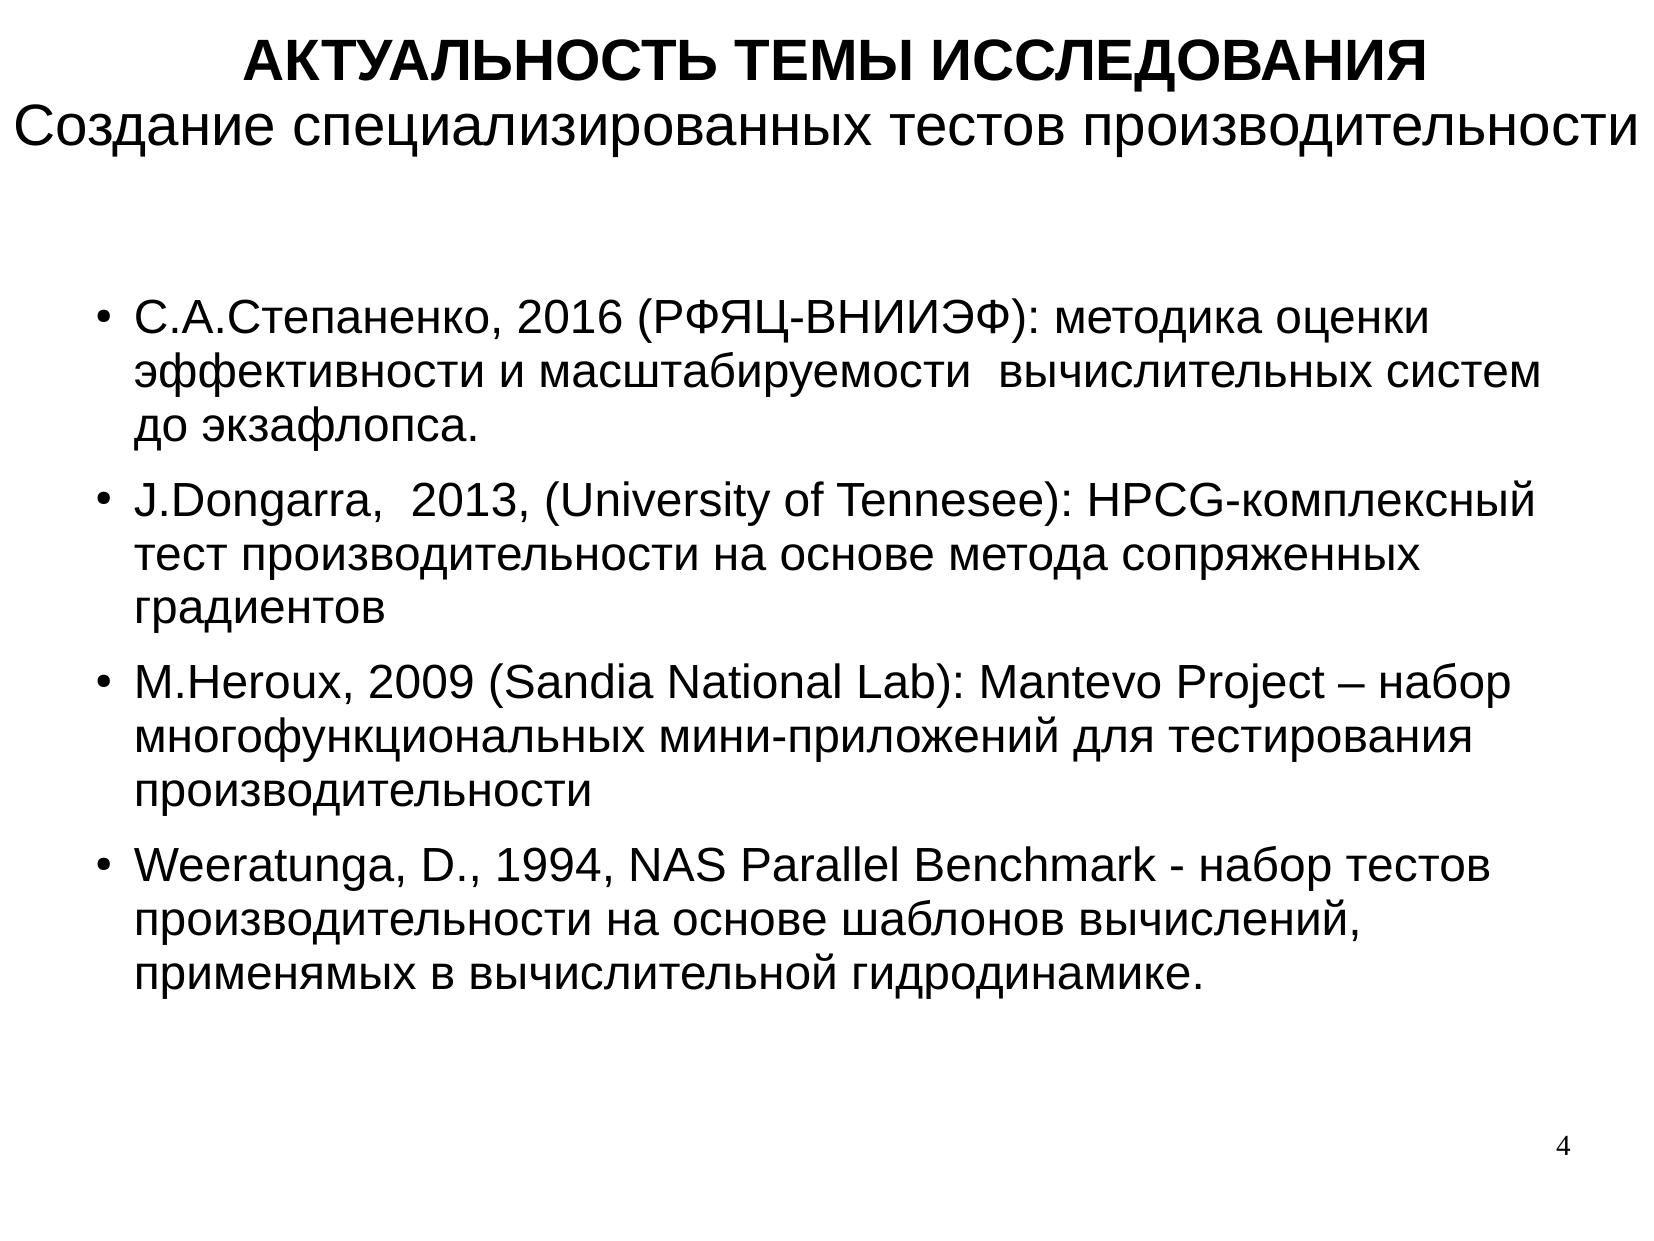

АКТУАЛЬНОСТЬ ТЕМЫ ИССЛЕДОВАНИЯ
Создание специализированных тестов производительности
# С.А.Степаненко, 2016 (РФЯЦ-ВНИИЭФ): методика оценки эффективности и масштабируемости вычислительных систем до экзафлопса.
J.Dongarra, 2013, (University of Tennesee): HPCG-комплексный тест производительности на основе метода сопряженных градиентов
M.Heroux, 2009 (Sandia National Lab): Mantevo Project – набор многофункциональных мини-приложений для тестирования производительности
Weeratunga, D., 1994, NAS Parallel Benchmark - набор тестов производительности на основе шаблонов вычислений, применямых в вычислительной гидродинамике.
4